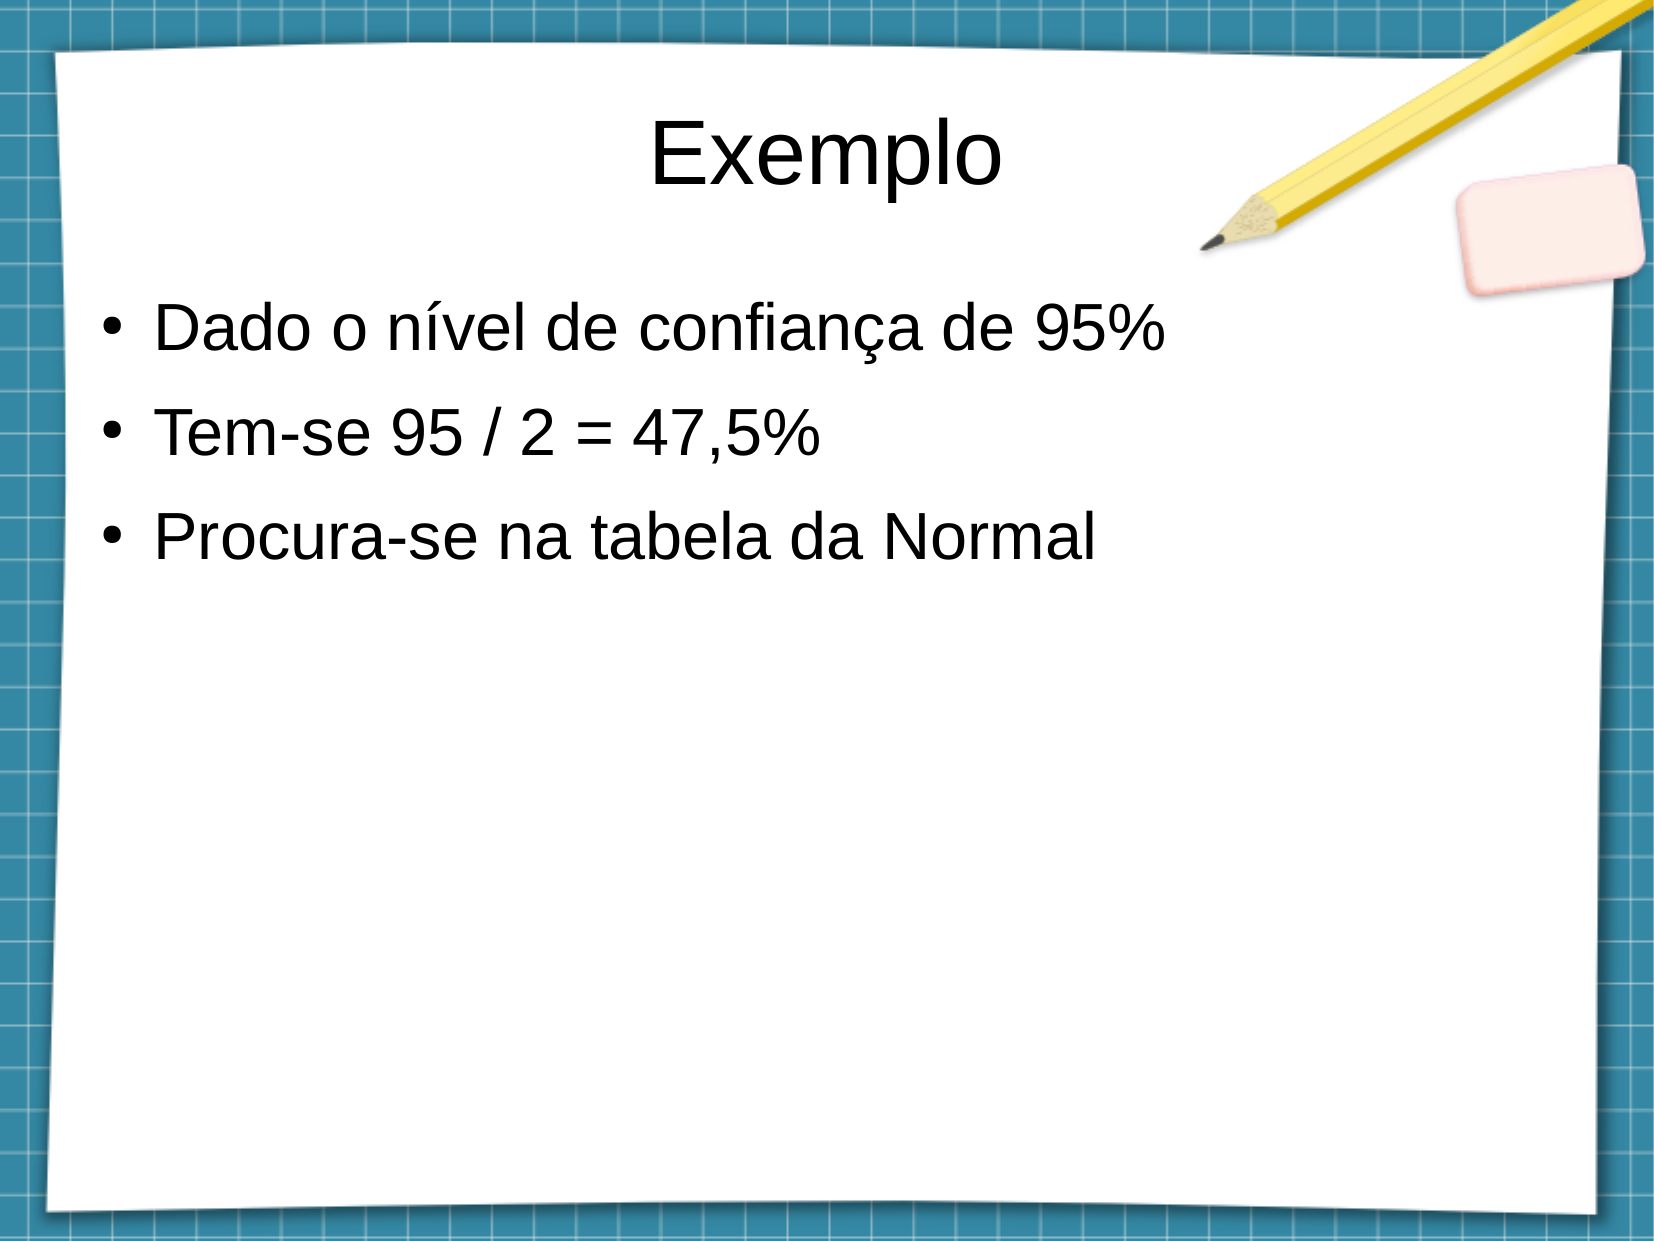

# Exemplo
Dado o nível de confiança de 95%
Tem-se 95 / 2 = 47,5%
Procura-se na tabela da Normal